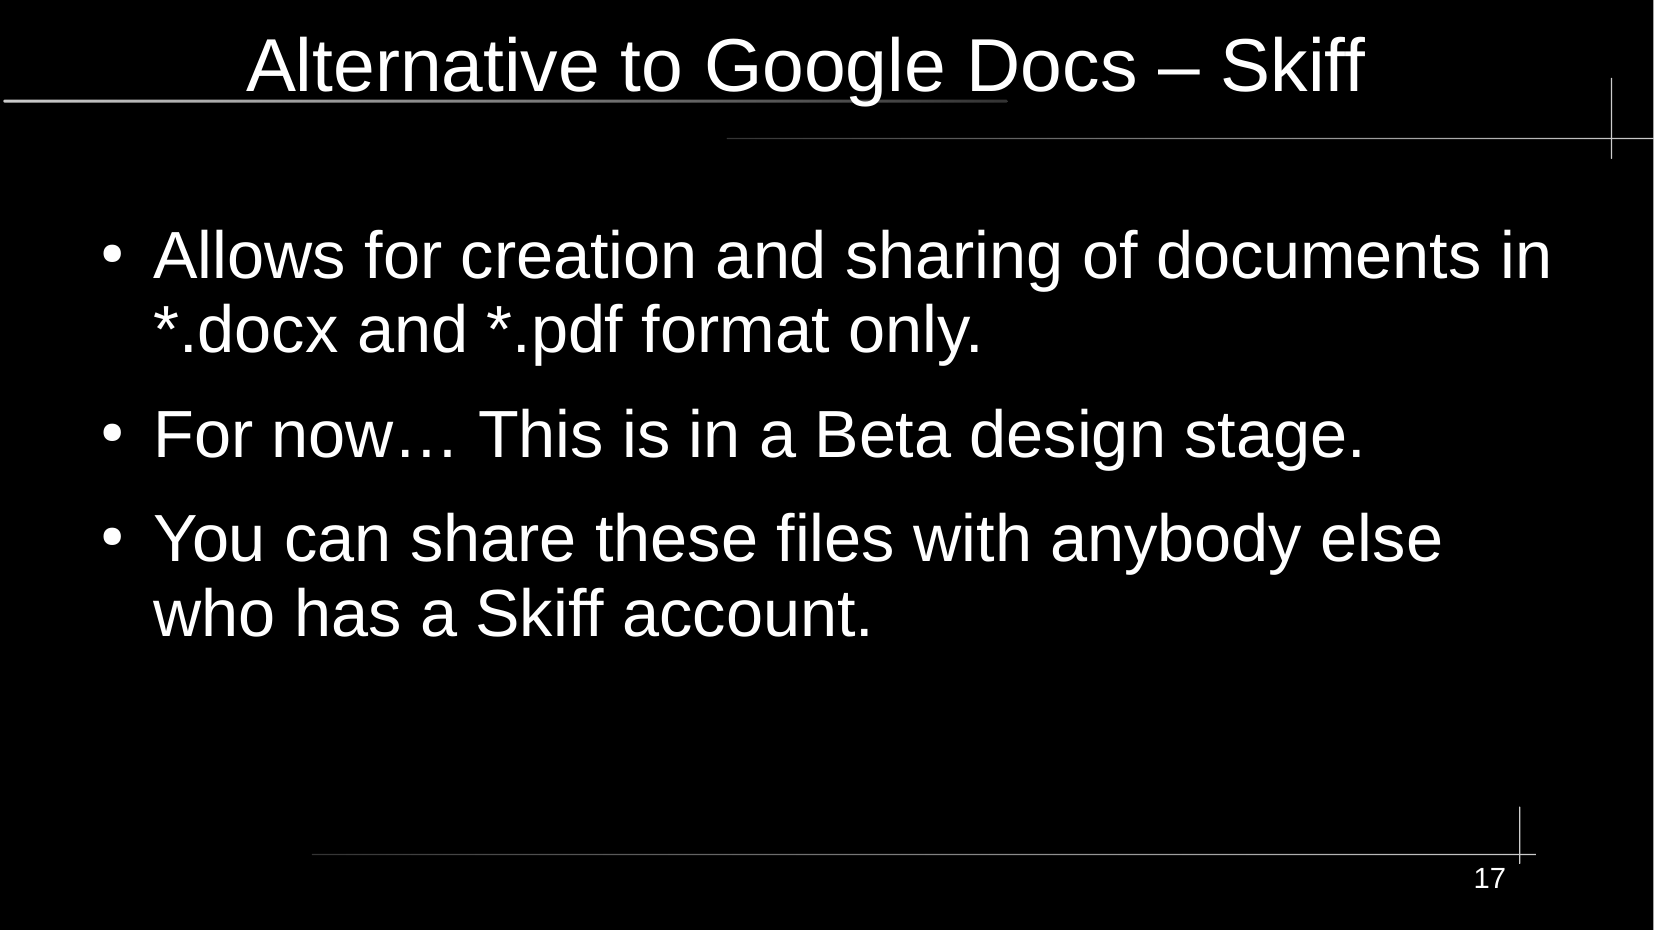

# Alternative to Google Docs – Skiff
Allows for creation and sharing of documents in *.docx and *.pdf format only.
For now… This is in a Beta design stage.
You can share these files with anybody else who has a Skiff account.
17